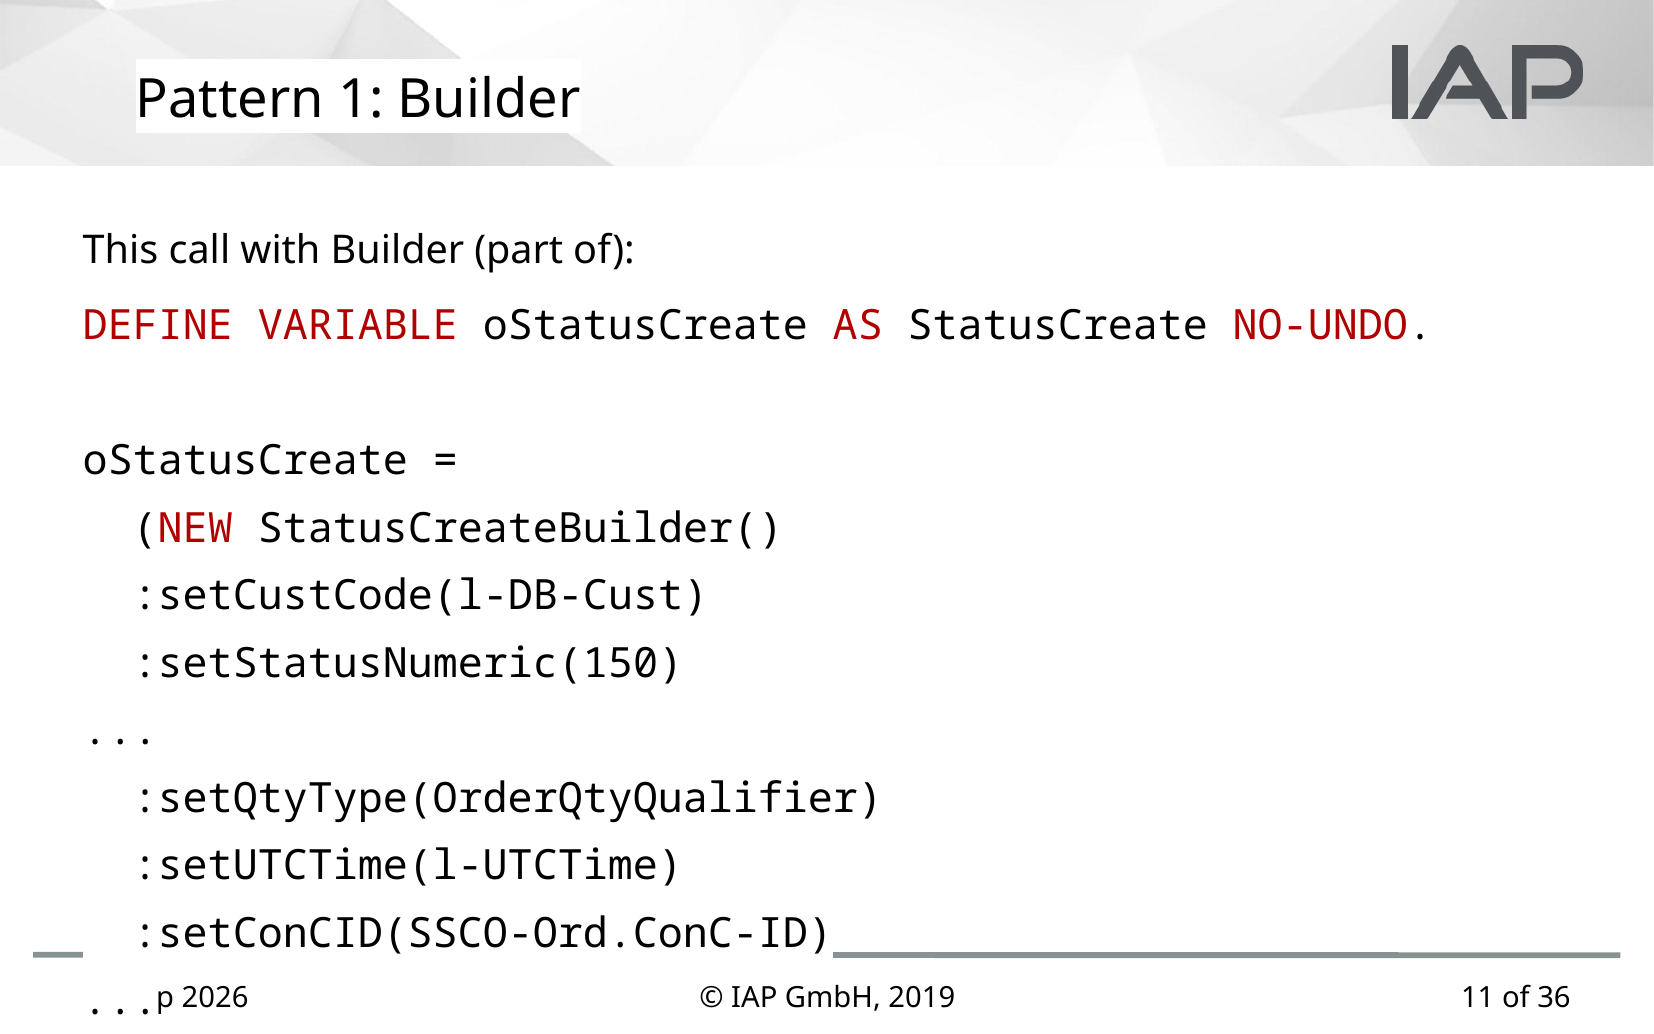

# Pattern 1: Builder
This call with Builder (part of):
DEFINE VARIABLE oStatusCreate AS StatusCreate NO-UNDO.
oStatusCreate =
 (NEW StatusCreateBuilder()
 :setCustCode(l-DB-Cust)
 :setStatusNumeric(150)
...
 :setQtyType(OrderQtyQualifier)
 :setUTCTime(l-UTCTime)
 :setConCID(SSCO-Ord.ConC-ID)
...
 :build()).
© IAP GmbH, 2019
11